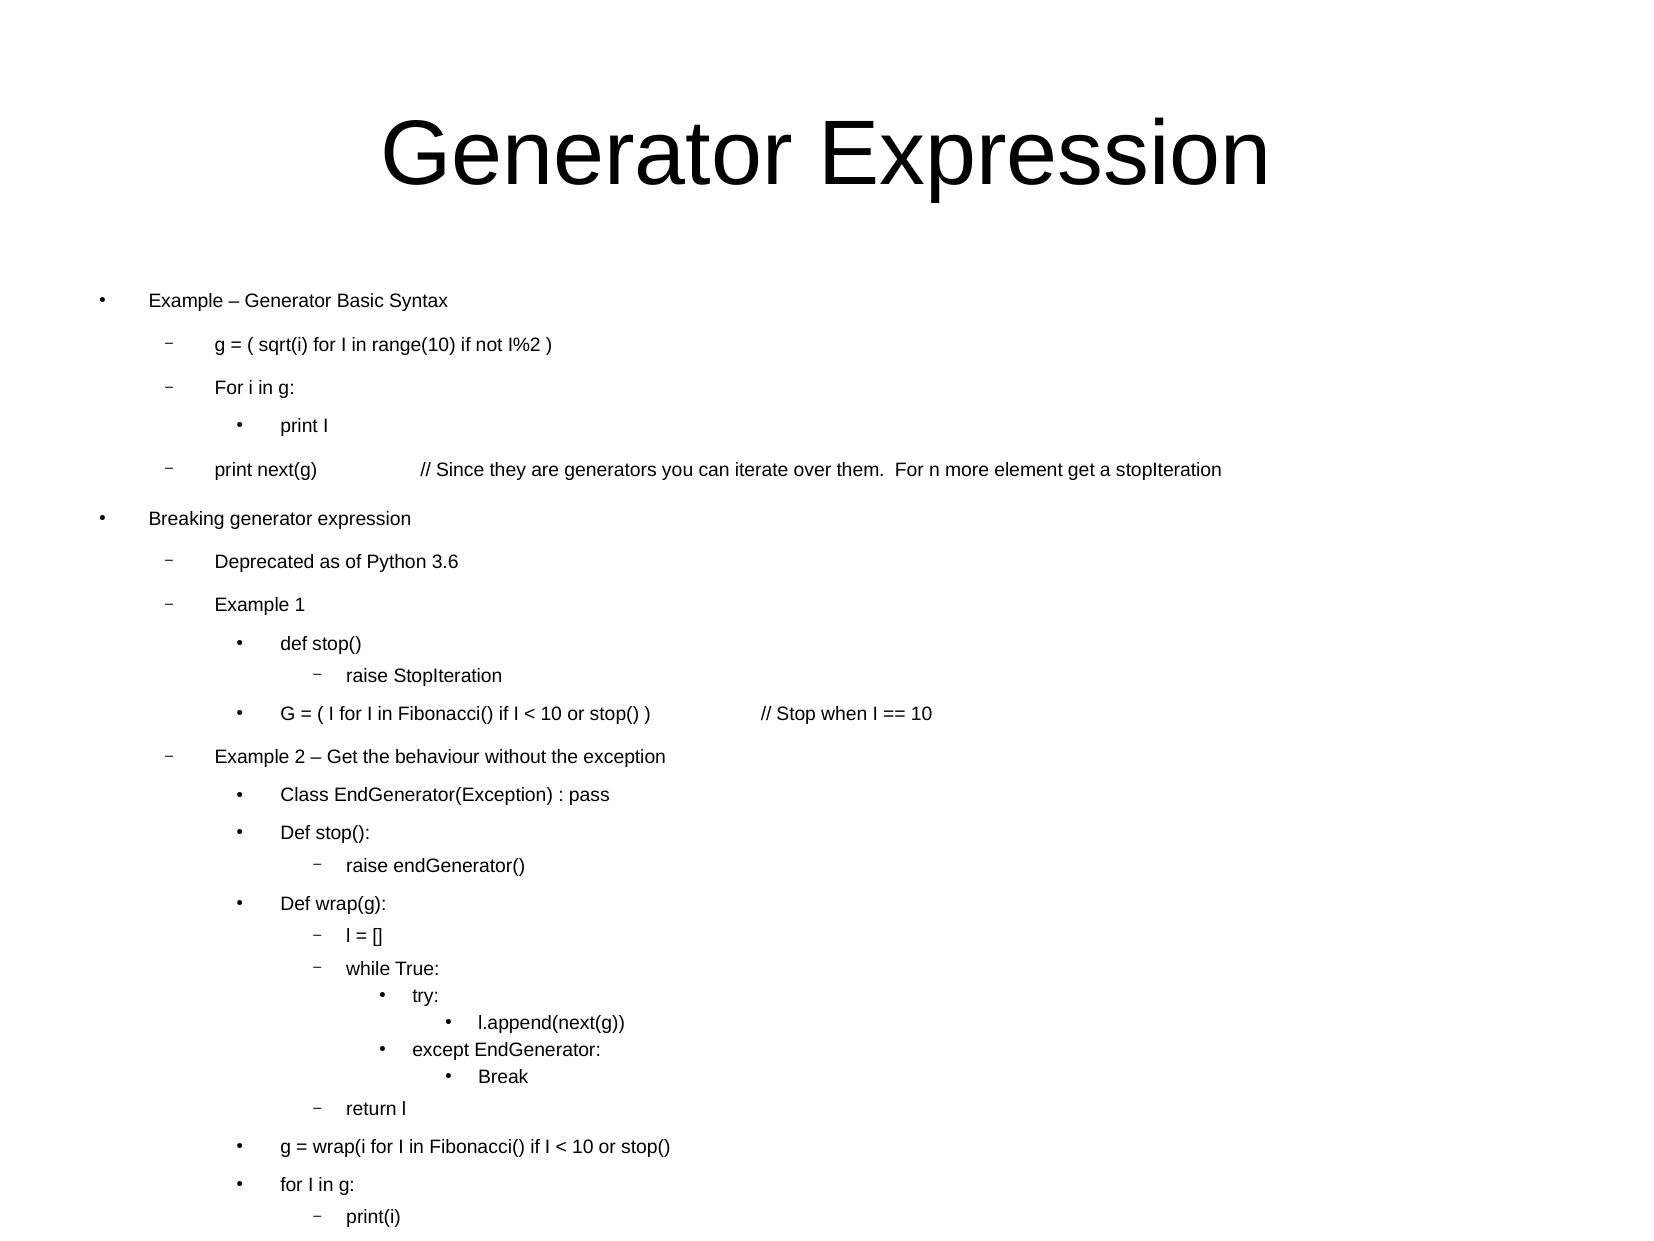

# Generator Expression
Example – Generator Basic Syntax
g = ( sqrt(i) for I in range(10) if not I%2 )
For i in g:
print I
print next(g)			// Since they are generators you can iterate over them. For n more element get a stopIteration
Breaking generator expression
Deprecated as of Python 3.6
Example 1
def stop()
raise StopIteration
G = ( I for I in Fibonacci() if I < 10 or stop() )		// Stop when I == 10
Example 2 – Get the behaviour without the exception
Class EndGenerator(Exception) : pass
Def stop():
raise endGenerator()
Def wrap(g):
l = []
while True:
try:
l.append(next(g))
except EndGenerator:
Break
return l
g = wrap(i for I in Fibonacci() if I < 10 or stop()
for I in g:
print(i)